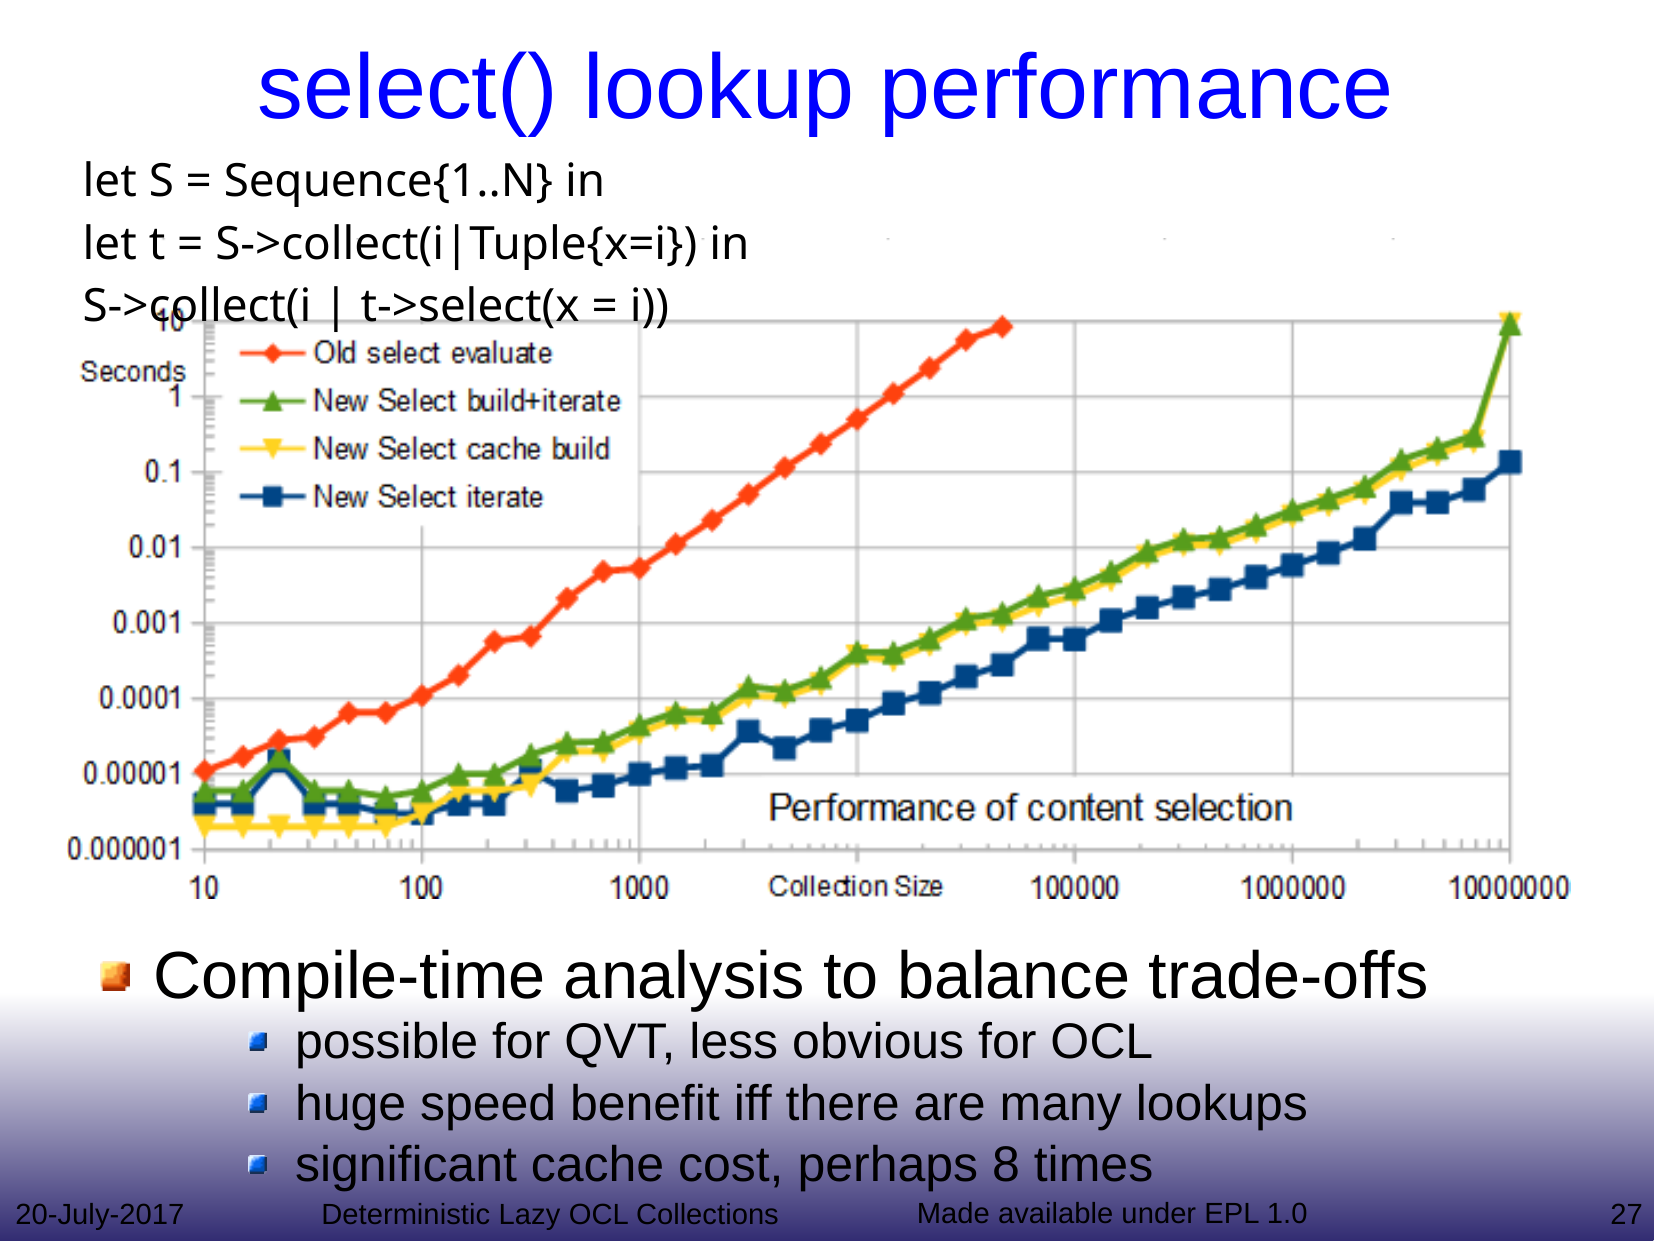

# select() lookup performance
let S = Sequence{1..N} in
let t = S->collect(i|Tuple{x=i}) in
S->collect(i | t->select(x = i))
Compile-time analysis to balance trade-offs
possible for QVT, less obvious for OCL
huge speed benefit iff there are many lookups
significant cache cost, perhaps 8 times
20-July-2017
Deterministic Lazy OCL Collections
27